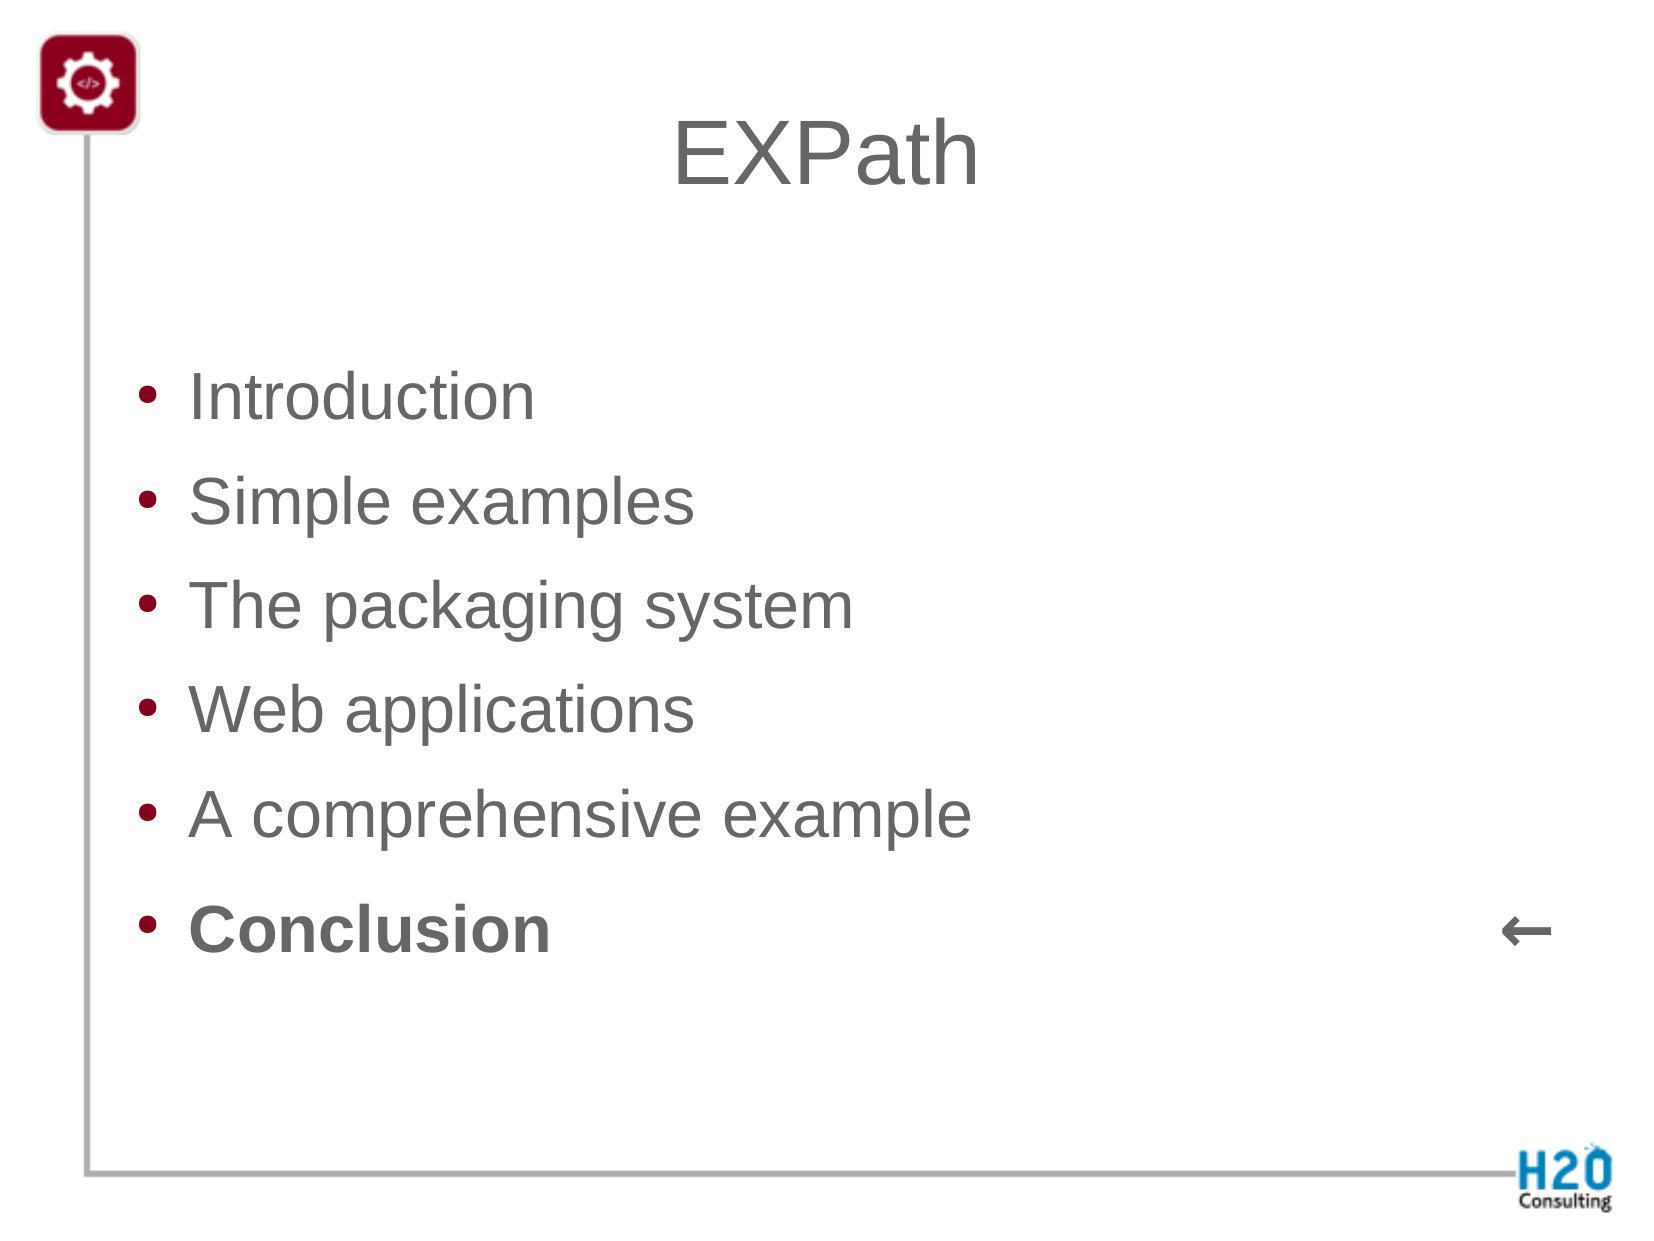

# EXPath
Introduction
Simple examples
The packaging system
Web applications
A comprehensive example
Conclusion													 ←